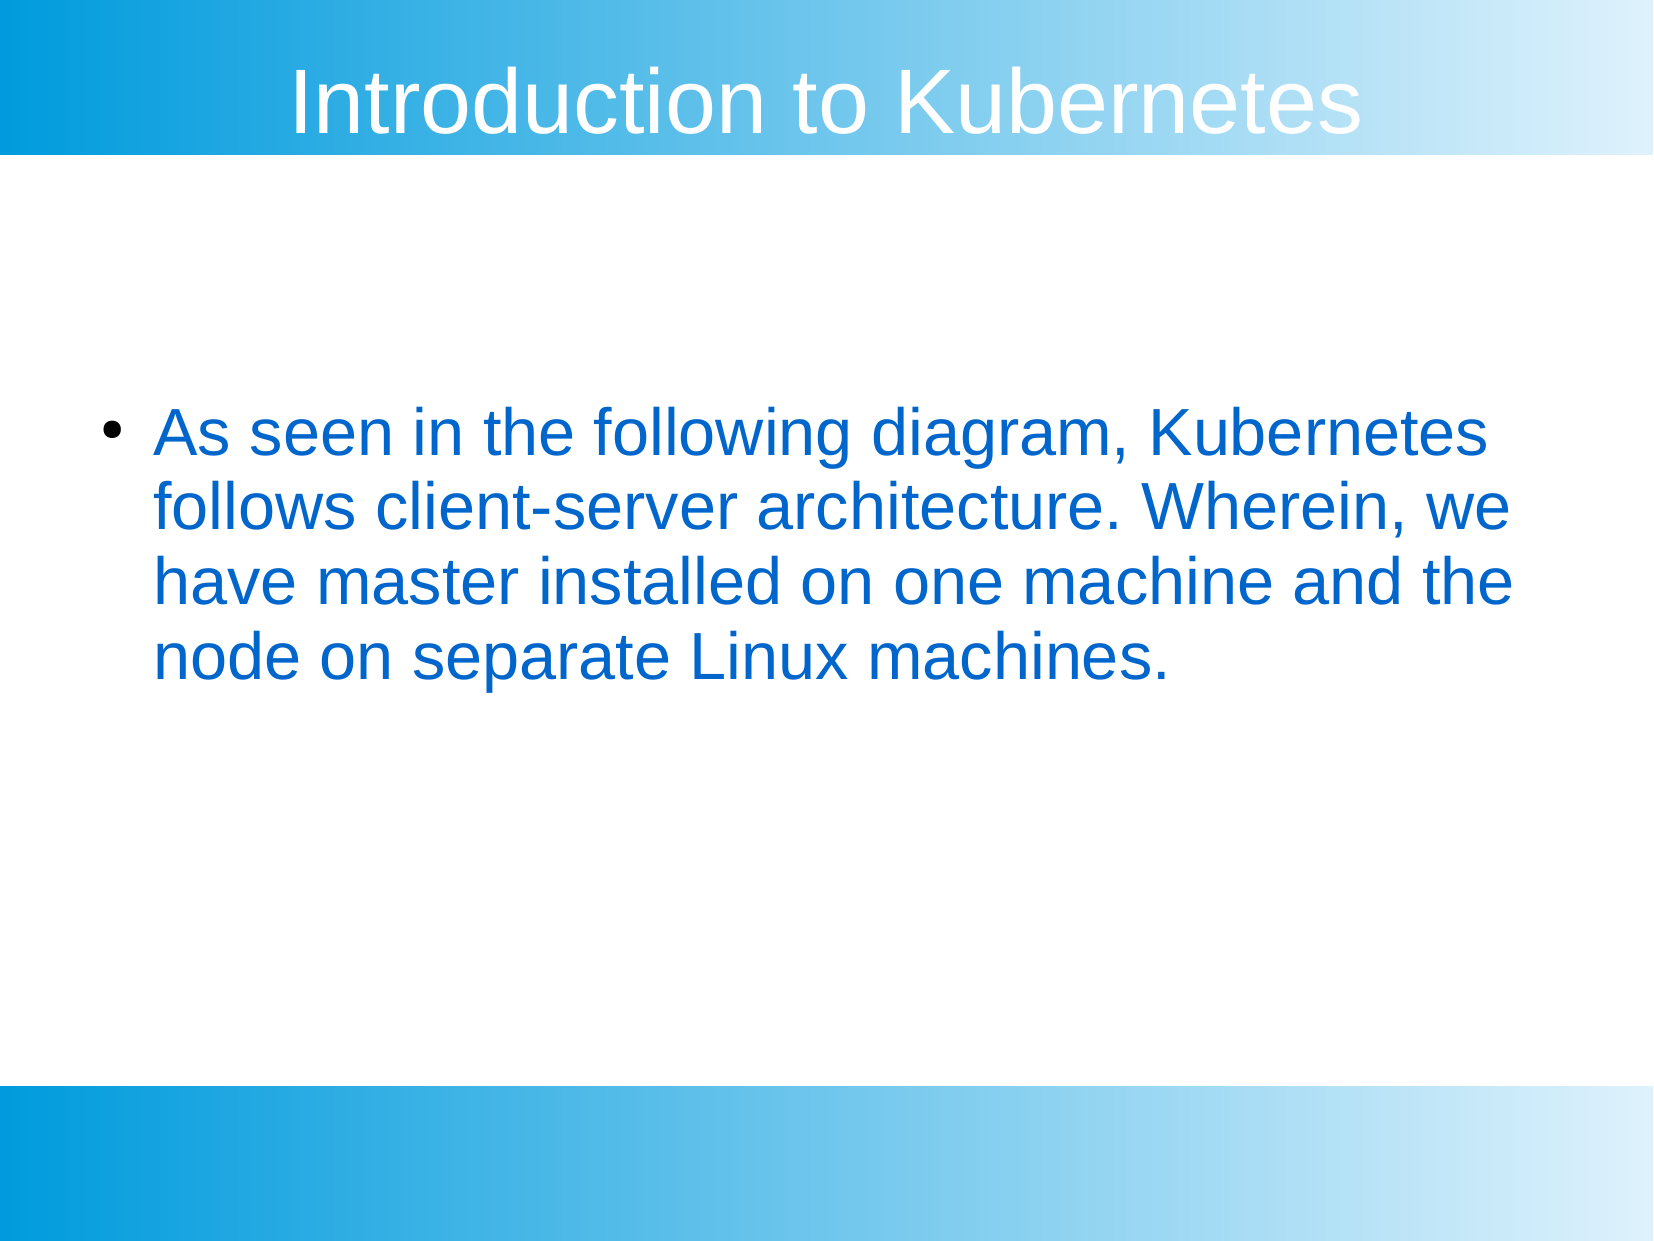

# Introduction to Kubernetes
As seen in the following diagram, Kubernetes follows client-server architecture. Wherein, we have master installed on one machine and the node on separate Linux machines.